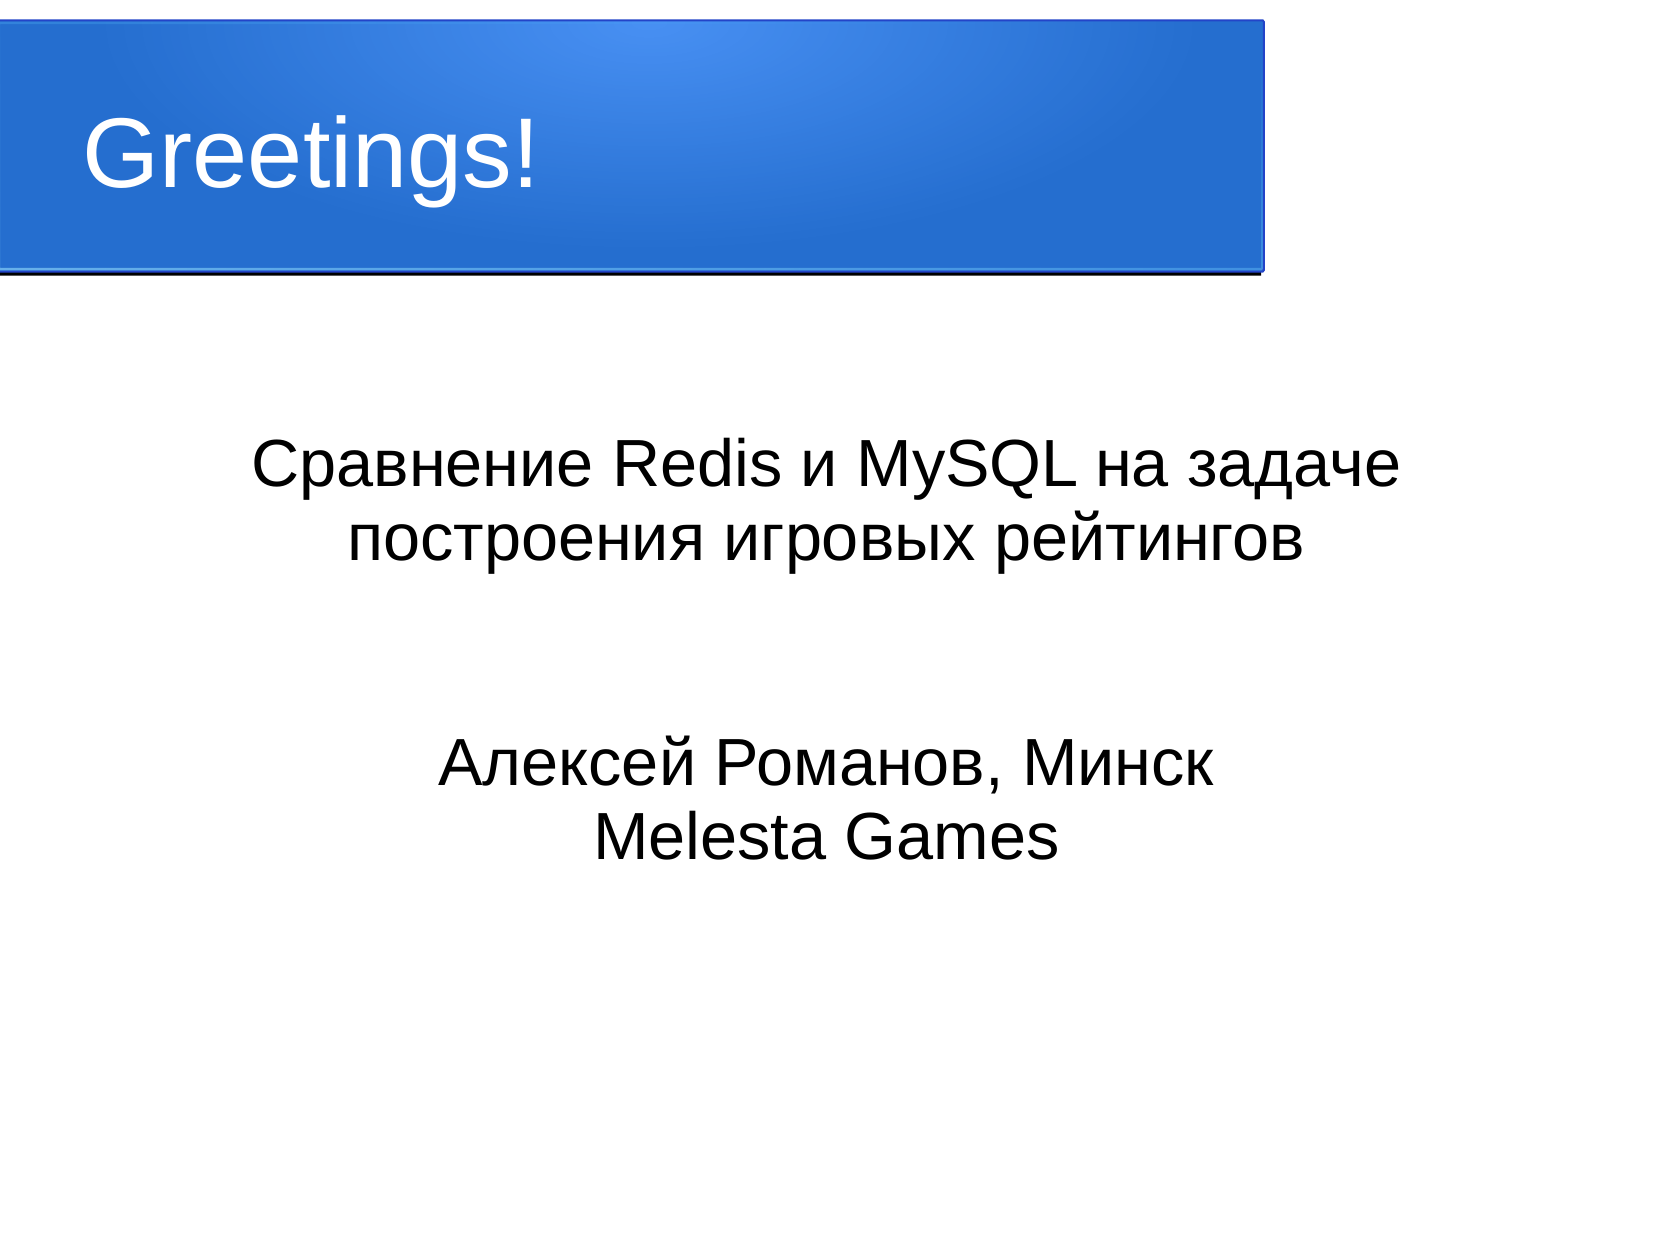

# Greetings!
Сравнение Redis и MySQL на задаче построения игровых рейтингов
Алексей Романов, Минск
Melesta Games